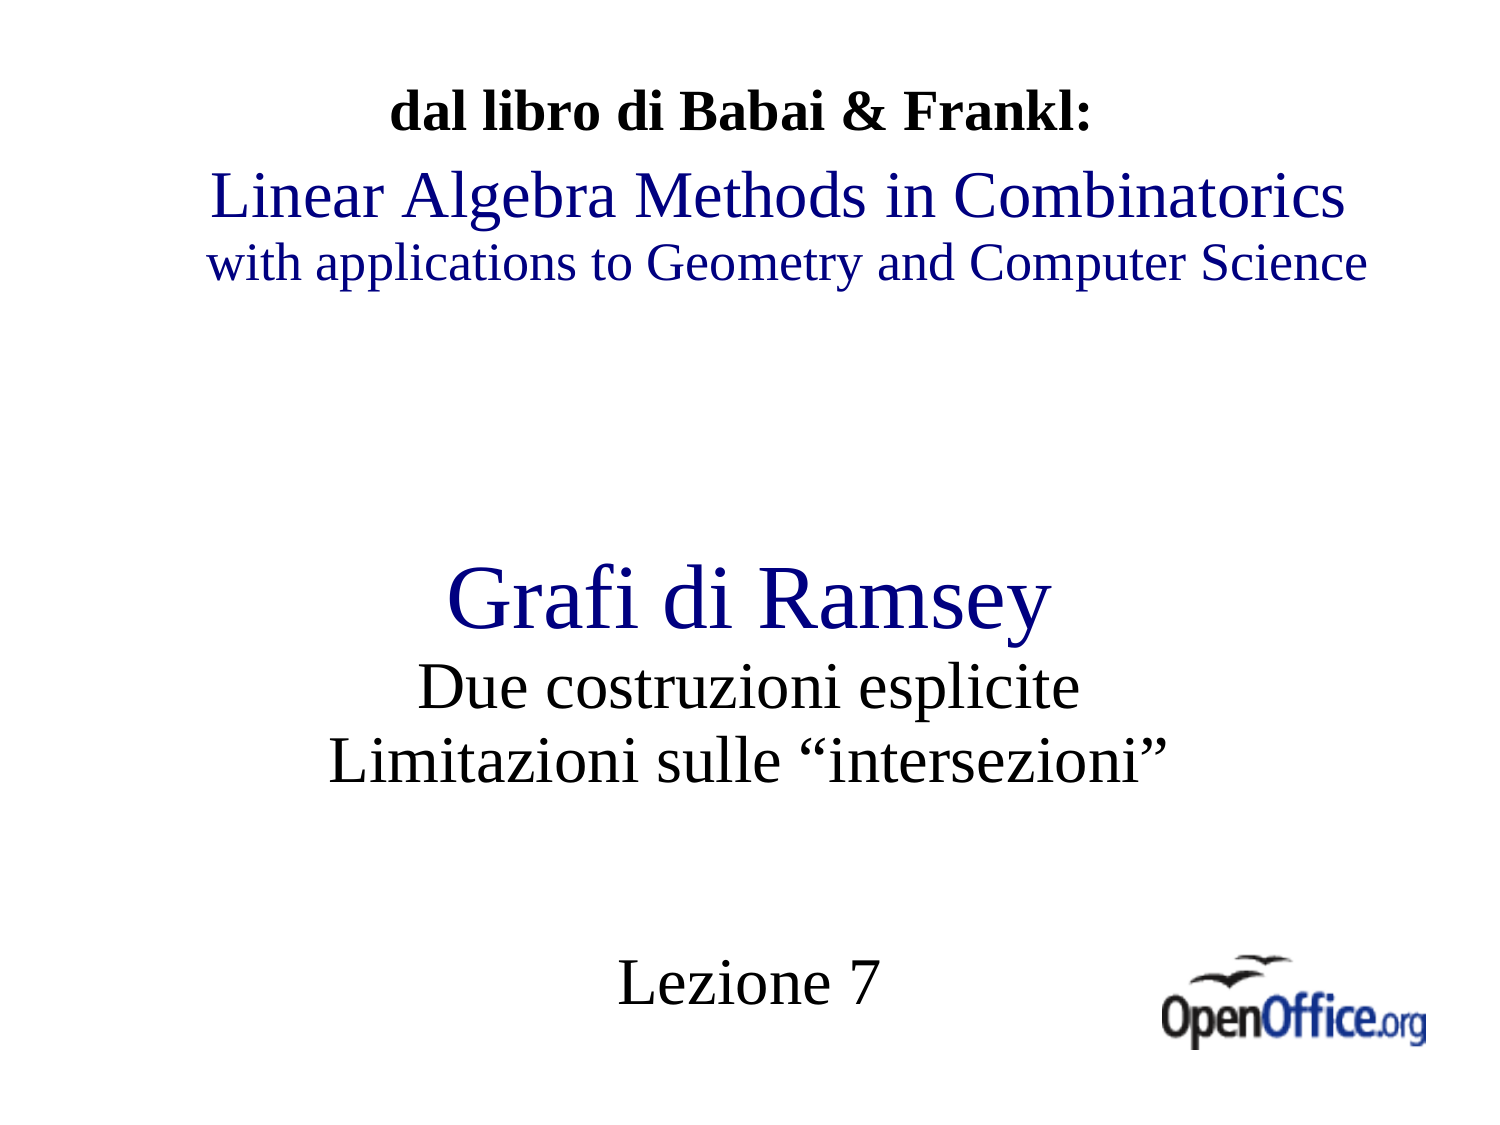

dal libro di Babai & Frankl:
Linear Algebra Methods in Combinatorics
with applications to Geometry and Computer Science
# Grafi di Ramsey Due costruzioni esplicite Limitazioni sulle “intersezioni”
Lezione 7